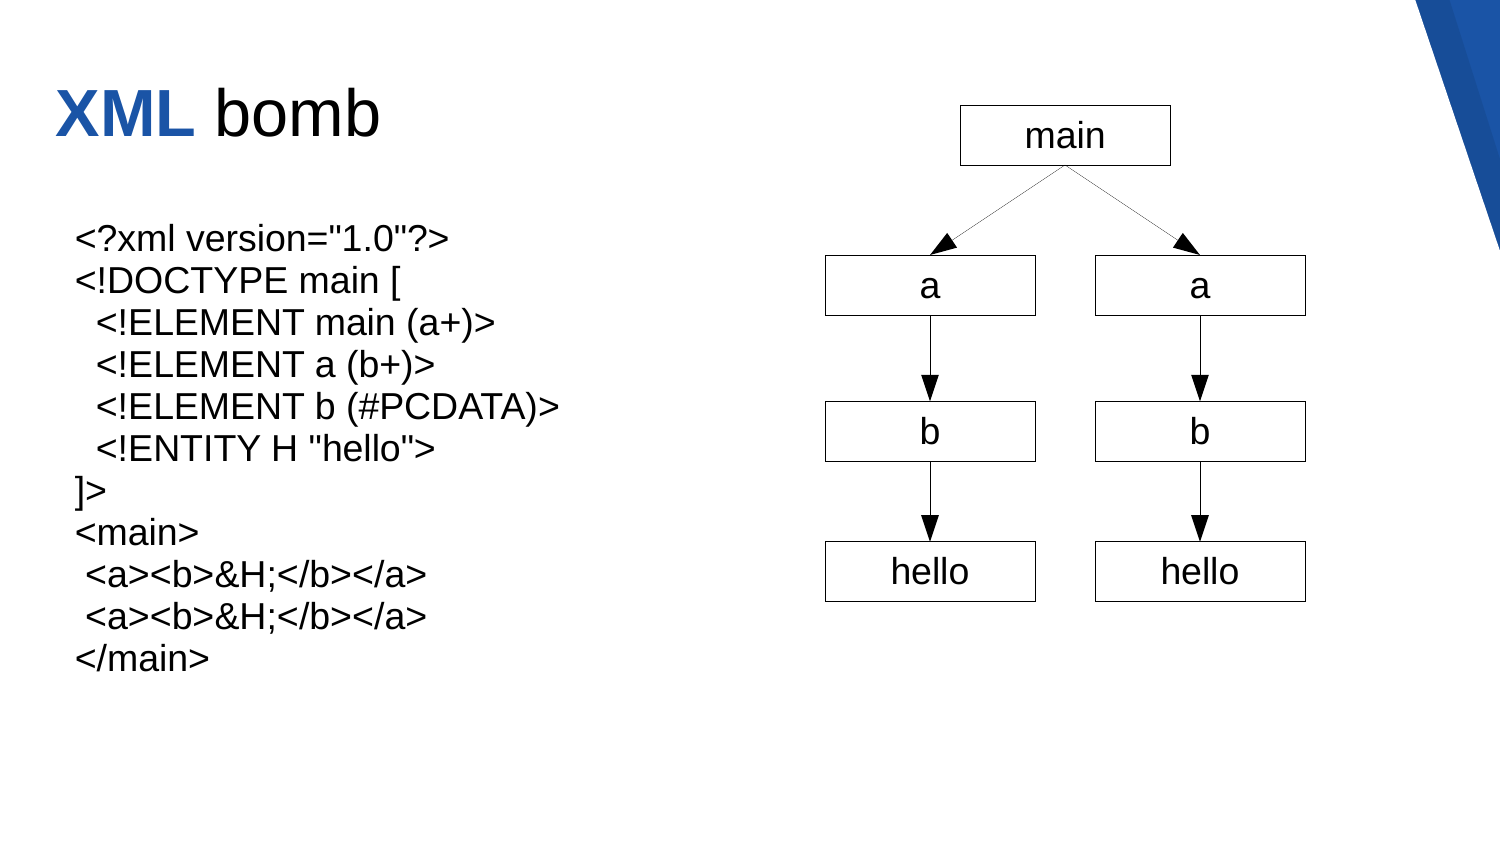

# XML bomb
main
<?xml version="1.0"?>
<!DOCTYPE main [
 <!ELEMENT main (a+)>
 <!ELEMENT a (b+)>
 <!ELEMENT b (#PCDATA)>
 <!ENTITY H "hello">
]>
<main>
 <a><b>&H;</b></a>
 <a><b>&H;</b></a>
</main>
a
a
b
b
hello
hello